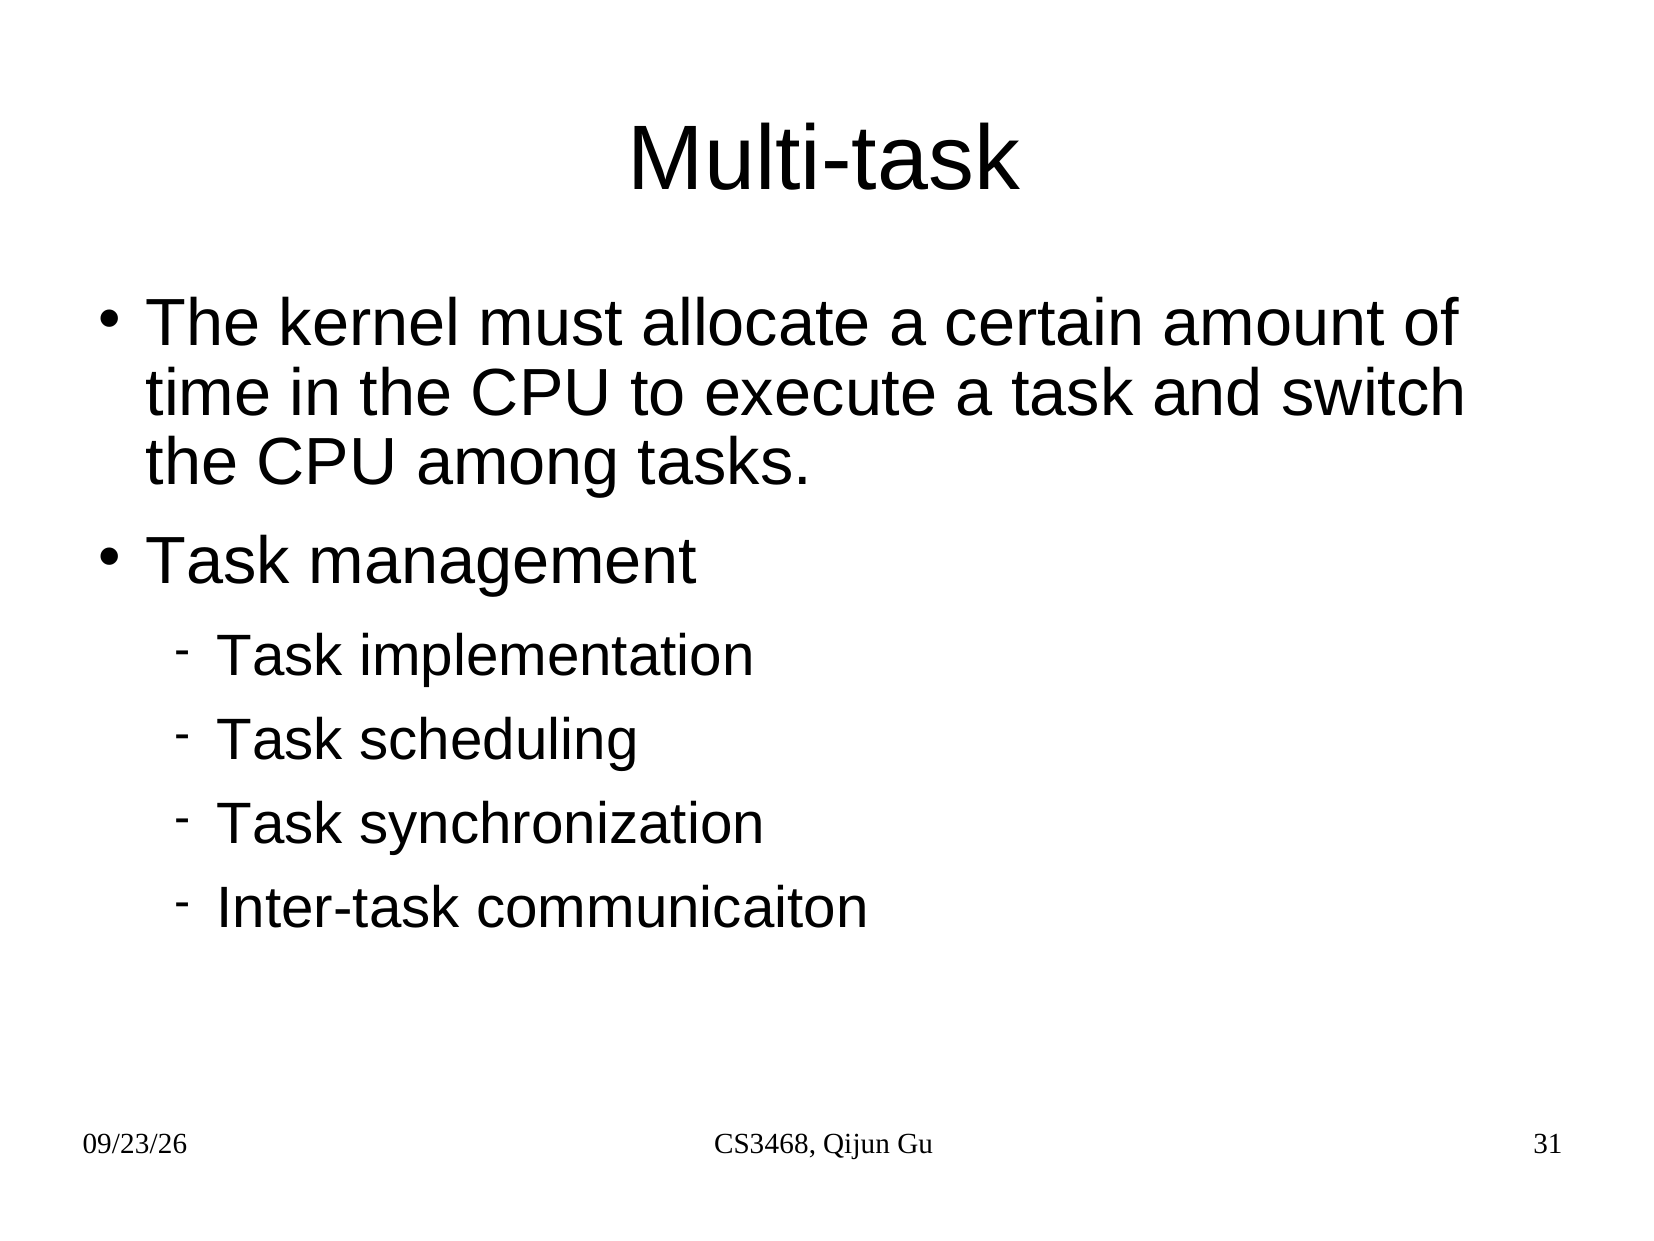

# Multi-task
The kernel must allocate a certain amount of time in the CPU to execute a task and switch the CPU among tasks.
Task management
Task implementation
Task scheduling
Task synchronization
Inter-task communicaiton
CS3468, Qijun Gu
31